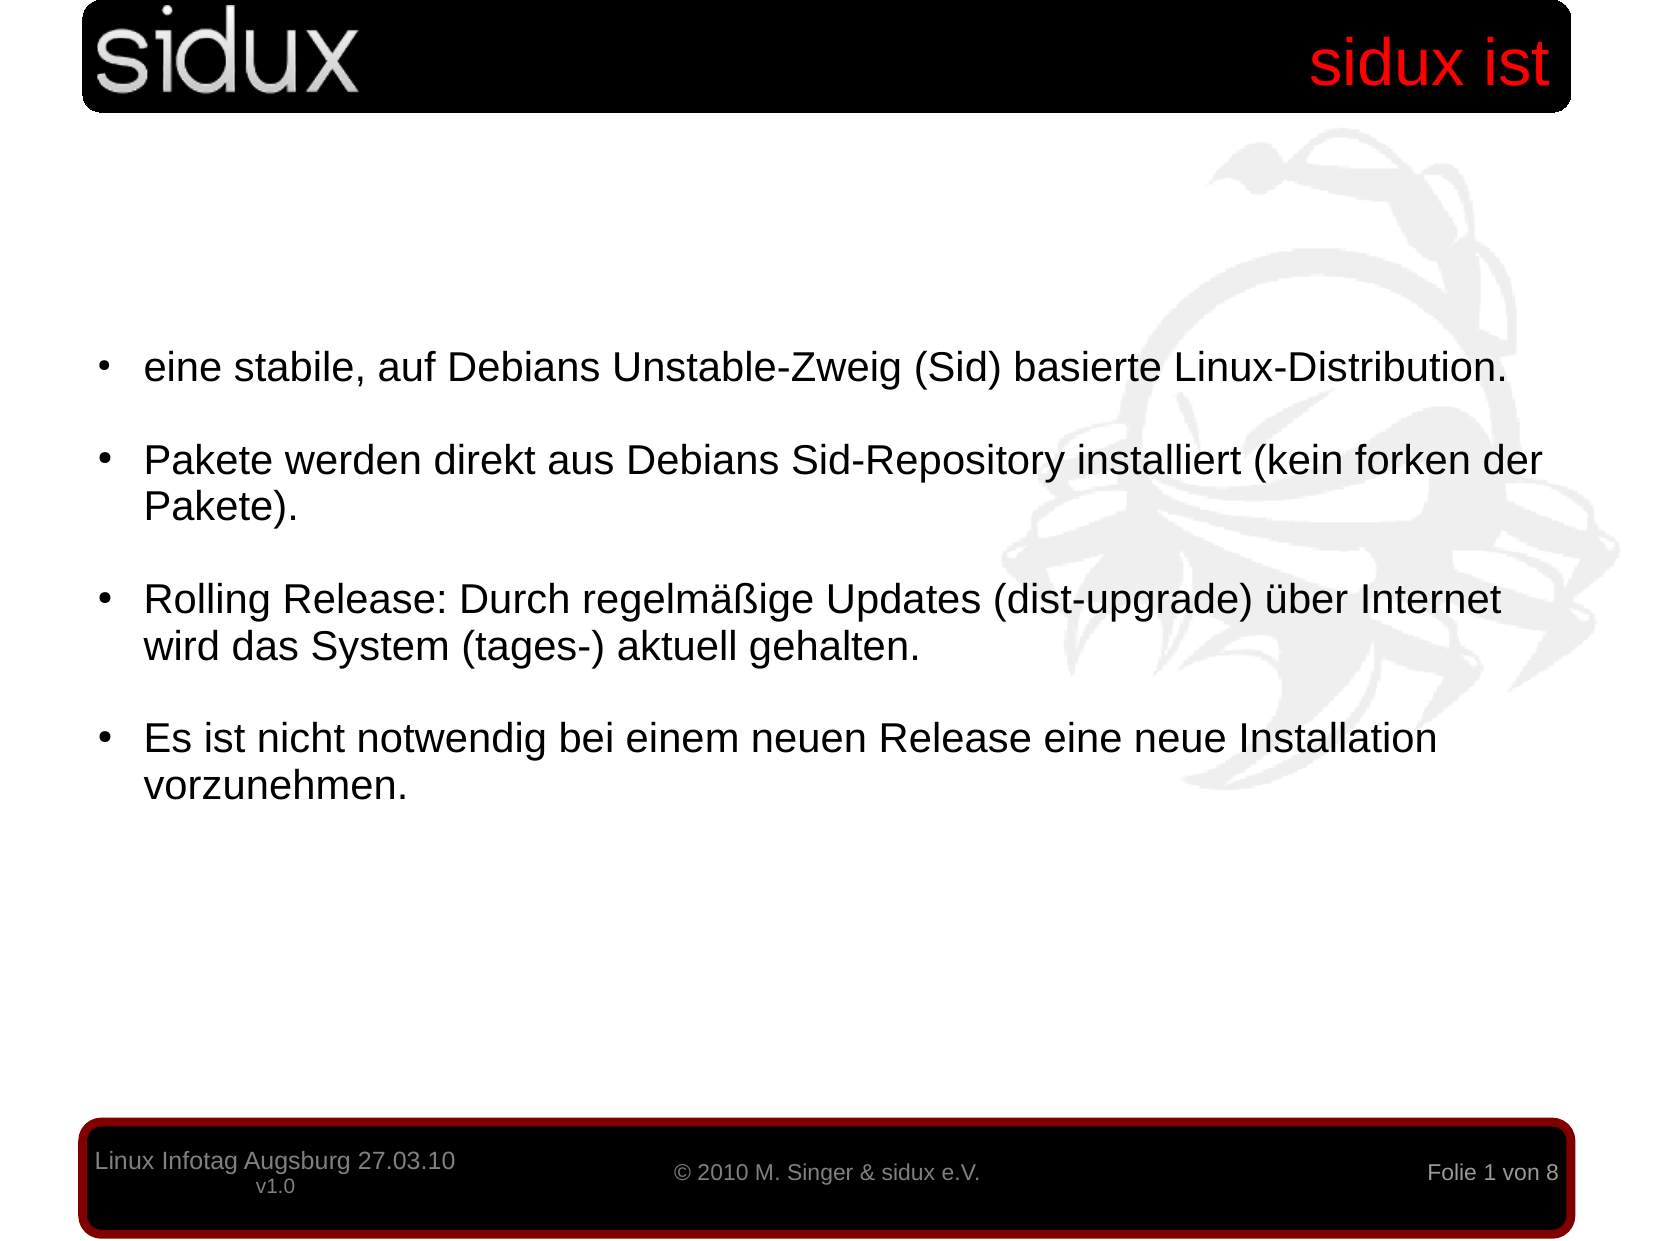

sidux ist
	eine stabile, auf Debians Unstable-Zweig (Sid) basierte Linux-Distribution.
	Pakete werden direkt aus Debians Sid-Repository installiert (kein forken der
	Pakete).
	Rolling Release: Durch regelmäßige Updates (dist-upgrade) über Internet
	wird das System (tages-) aktuell gehalten.
	Es ist nicht notwendig bei einem neuen Release eine neue Installation
	vorzunehmen.